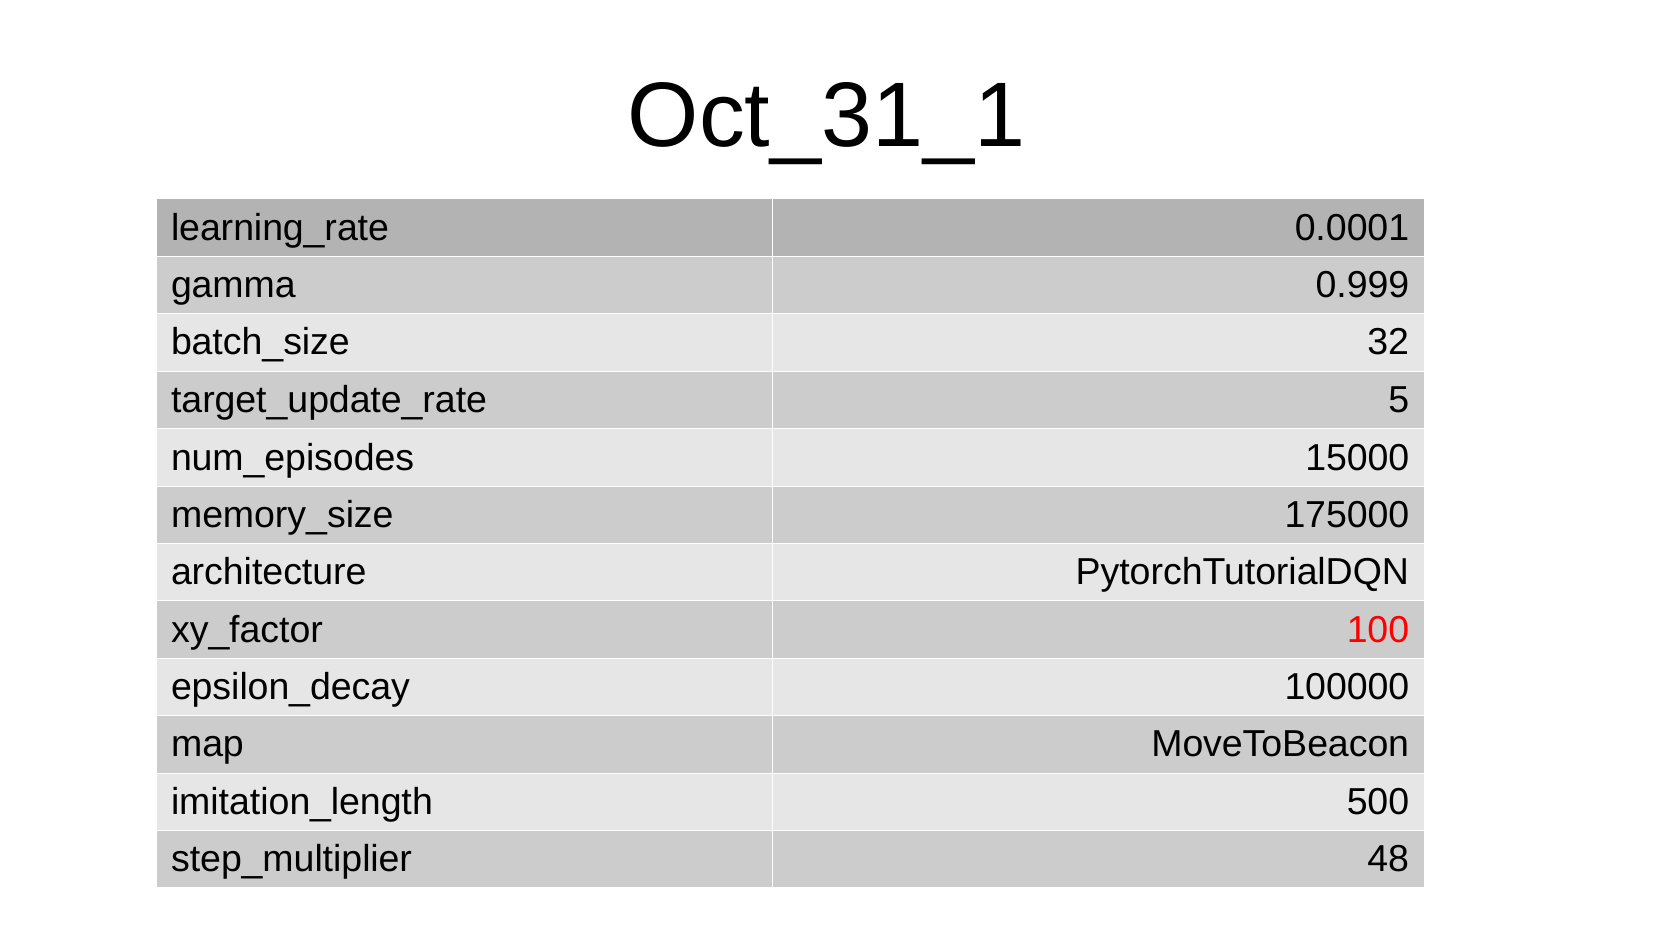

# Oct_31_1
| learning\_rate | 0.0001 |
| --- | --- |
| gamma | 0.999 |
| batch\_size | 32 |
| target\_update\_rate | 5 |
| num\_episodes | 15000 |
| memory\_size | 175000 |
| architecture | PytorchTutorialDQN |
| xy\_factor | 100 |
| epsilon\_decay | 100000 |
| map | MoveToBeacon |
| imitation\_length | 500 |
| step\_multiplier | 48 |